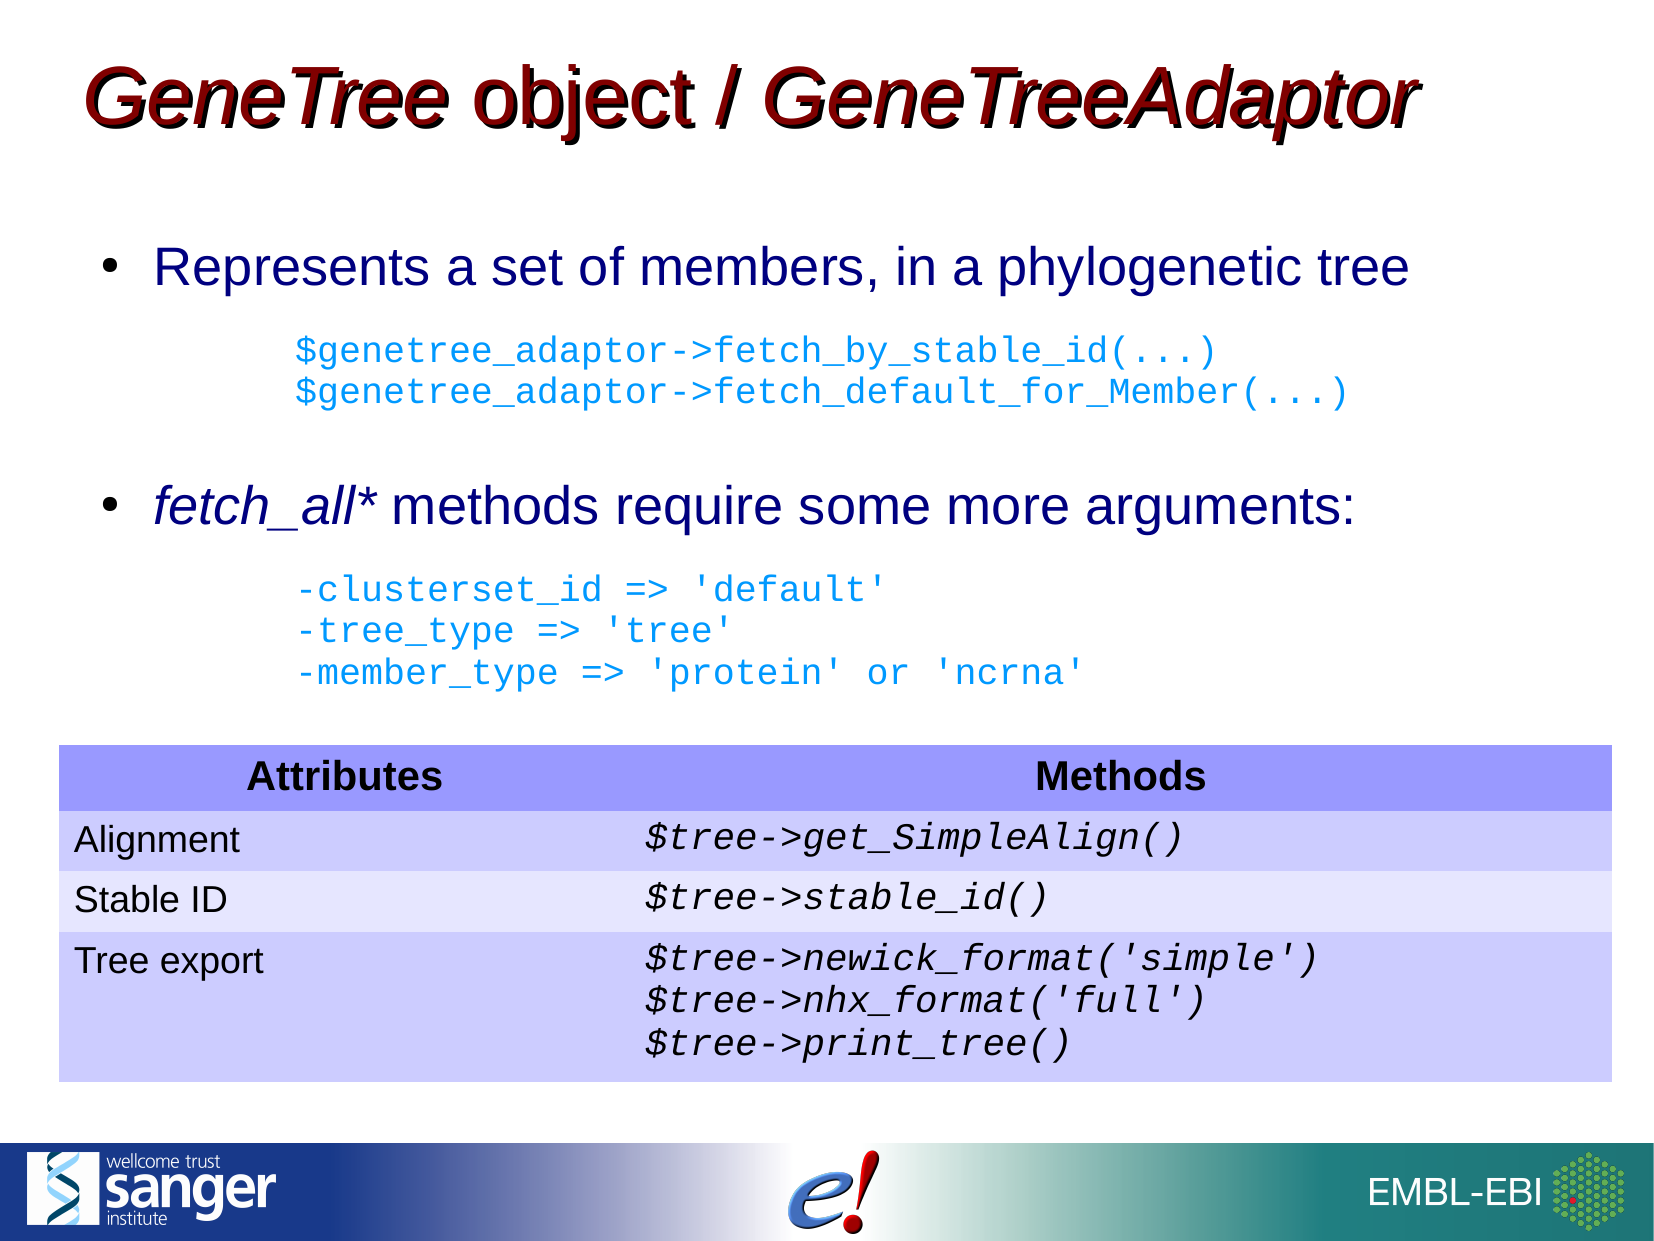

# GeneTree object / GeneTreeAdaptor
Represents a set of members, in a phylogenetic tree
$genetree_adaptor->fetch_by_stable_id(...)
$genetree_adaptor->fetch_default_for_Member(...)
fetch_all* methods require some more arguments:
-clusterset_id => 'default'
-tree_type => 'tree'
-member_type => 'protein' or 'ncrna'
| Attributes | Methods |
| --- | --- |
| Alignment | $tree->get\_SimpleAlign() |
| Stable ID | $tree->stable\_id() |
| Tree export | $tree->newick\_format('simple') $tree->nhx\_format('full') $tree->print\_tree() |